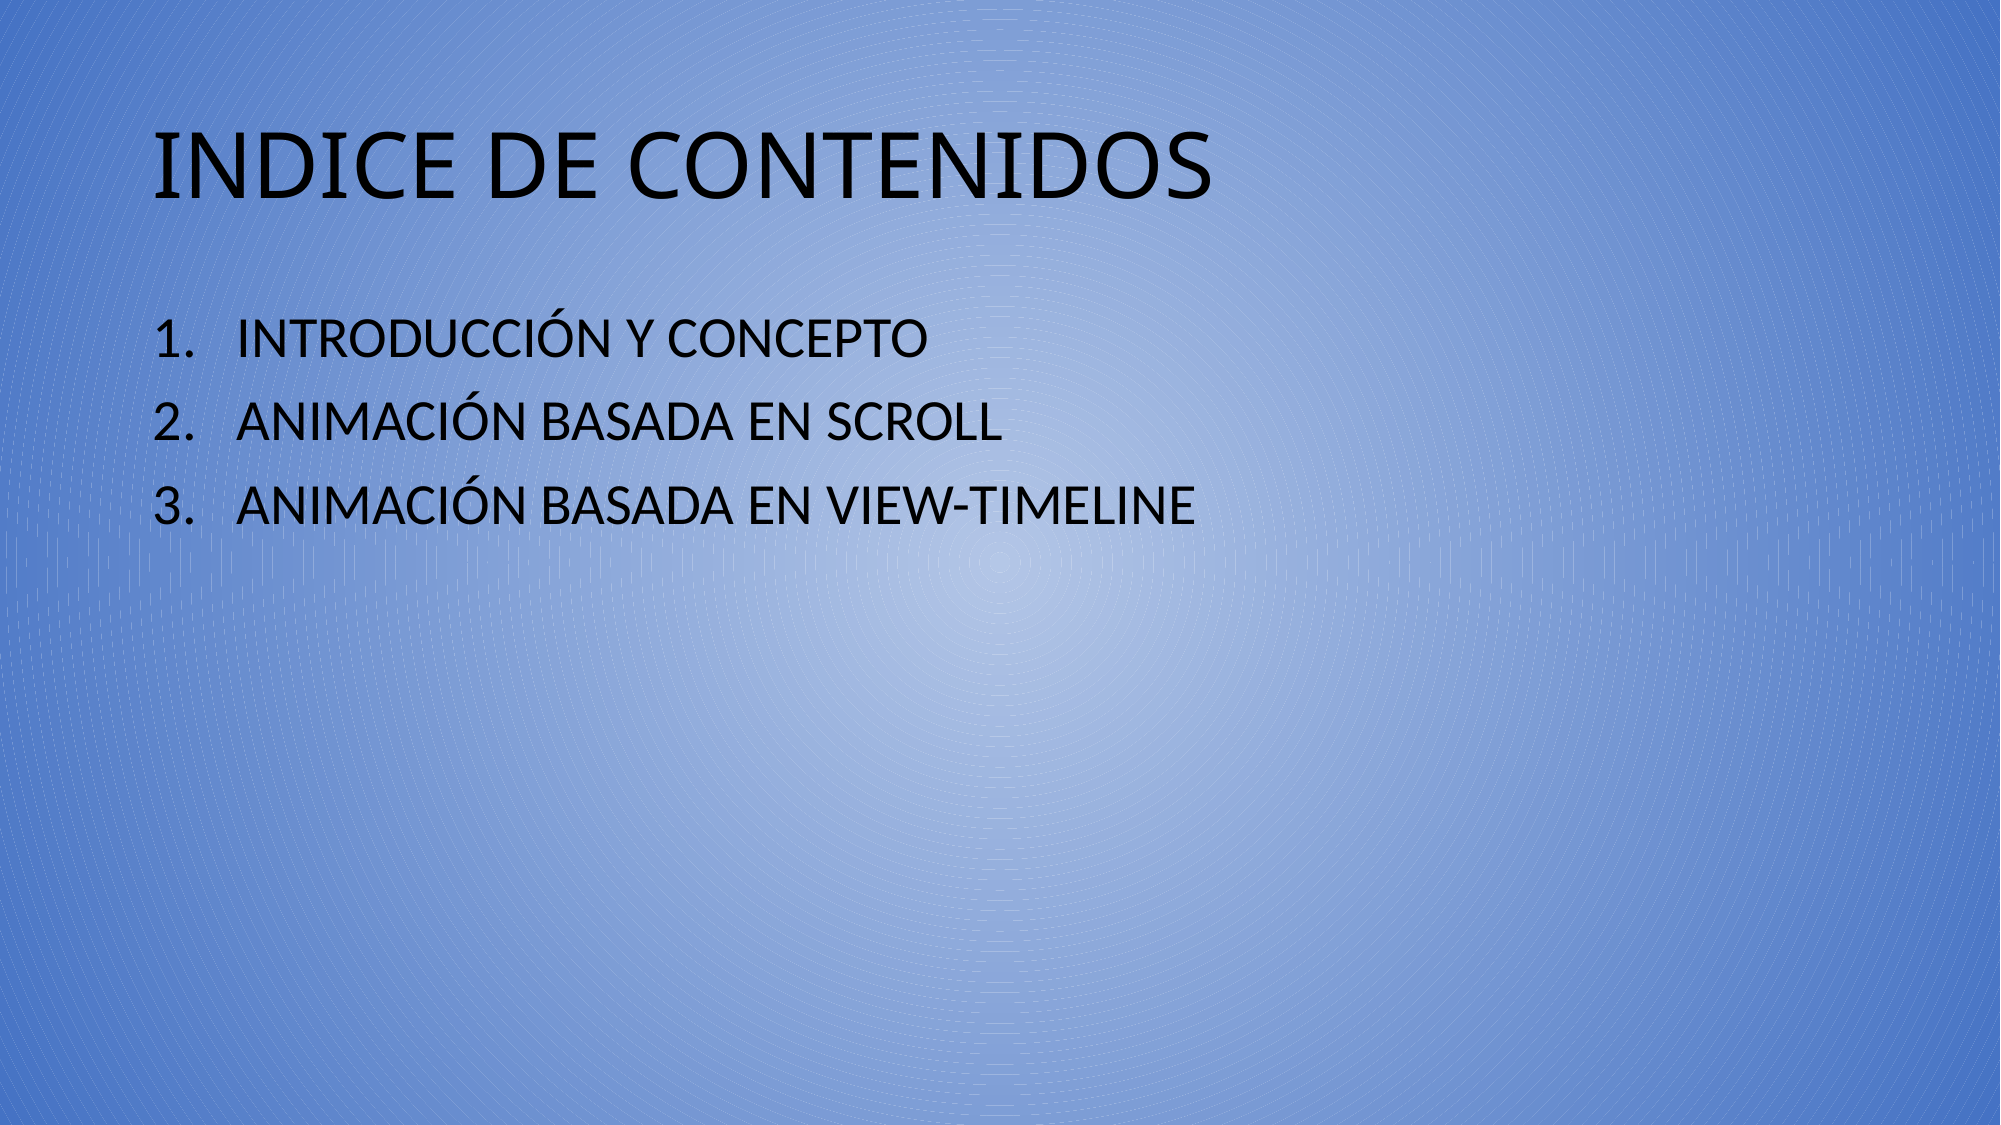

# INDICE DE CONTENIDOS
INTRODUCCIÓN Y CONCEPTO
ANIMACIÓN BASADA EN SCROLL
ANIMACIÓN BASADA EN VIEW-TIMELINE